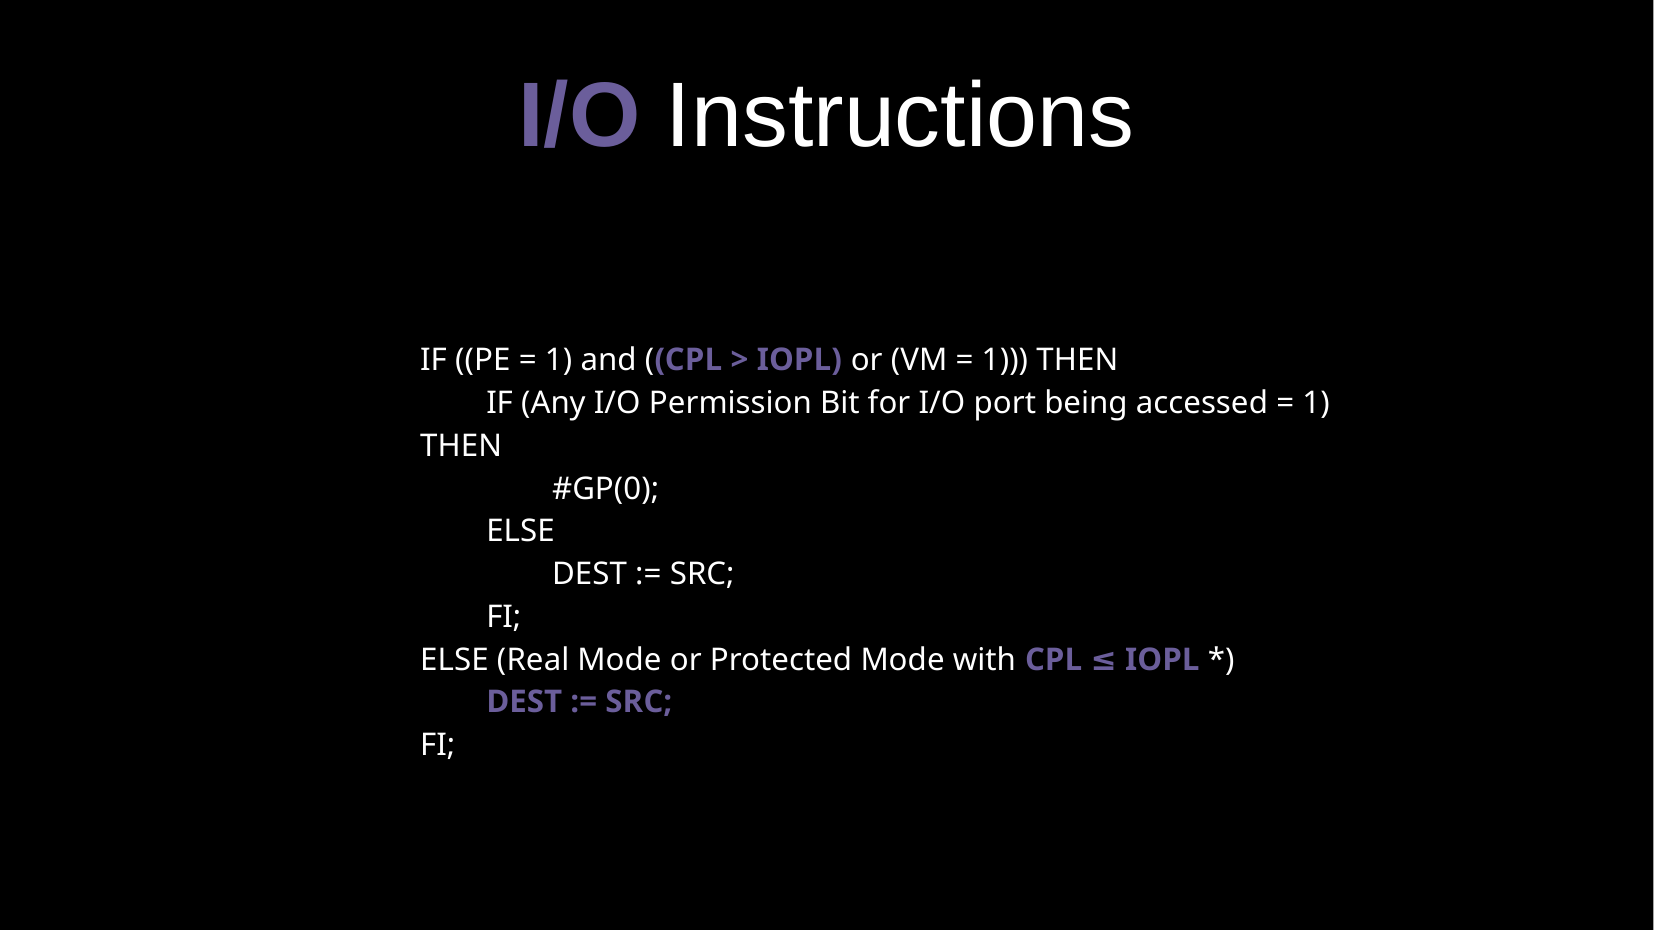

# I/O Instructions
IF ((PE = 1) and ((CPL > IOPL) or (VM = 1))) THEN
 IF (Any I/O Permission Bit for I/O port being accessed = 1) THEN
 #GP(0);
 ELSE
 DEST := SRC;
 FI;
ELSE (Real Mode or Protected Mode with CPL ≤ IOPL *)
 DEST := SRC;
FI;